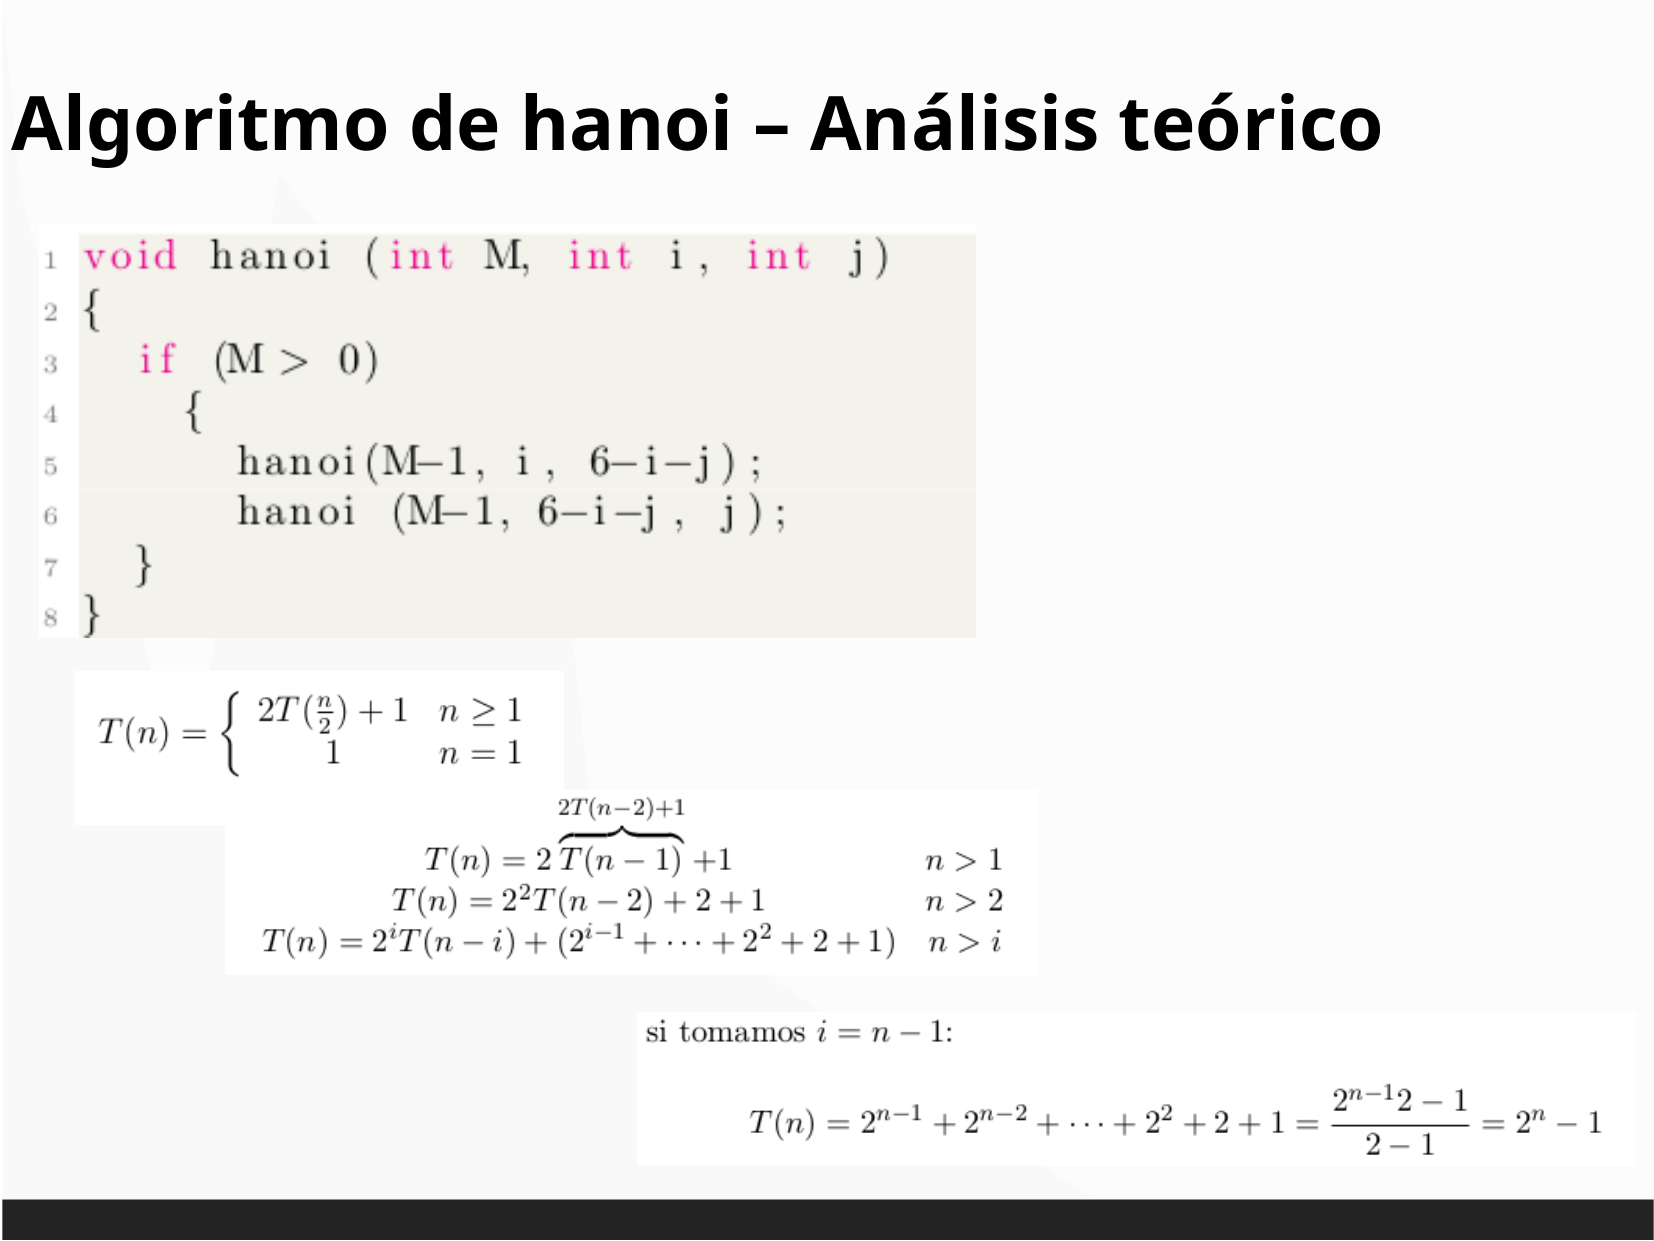

# Algoritmo de hanoi – Análisis teórico